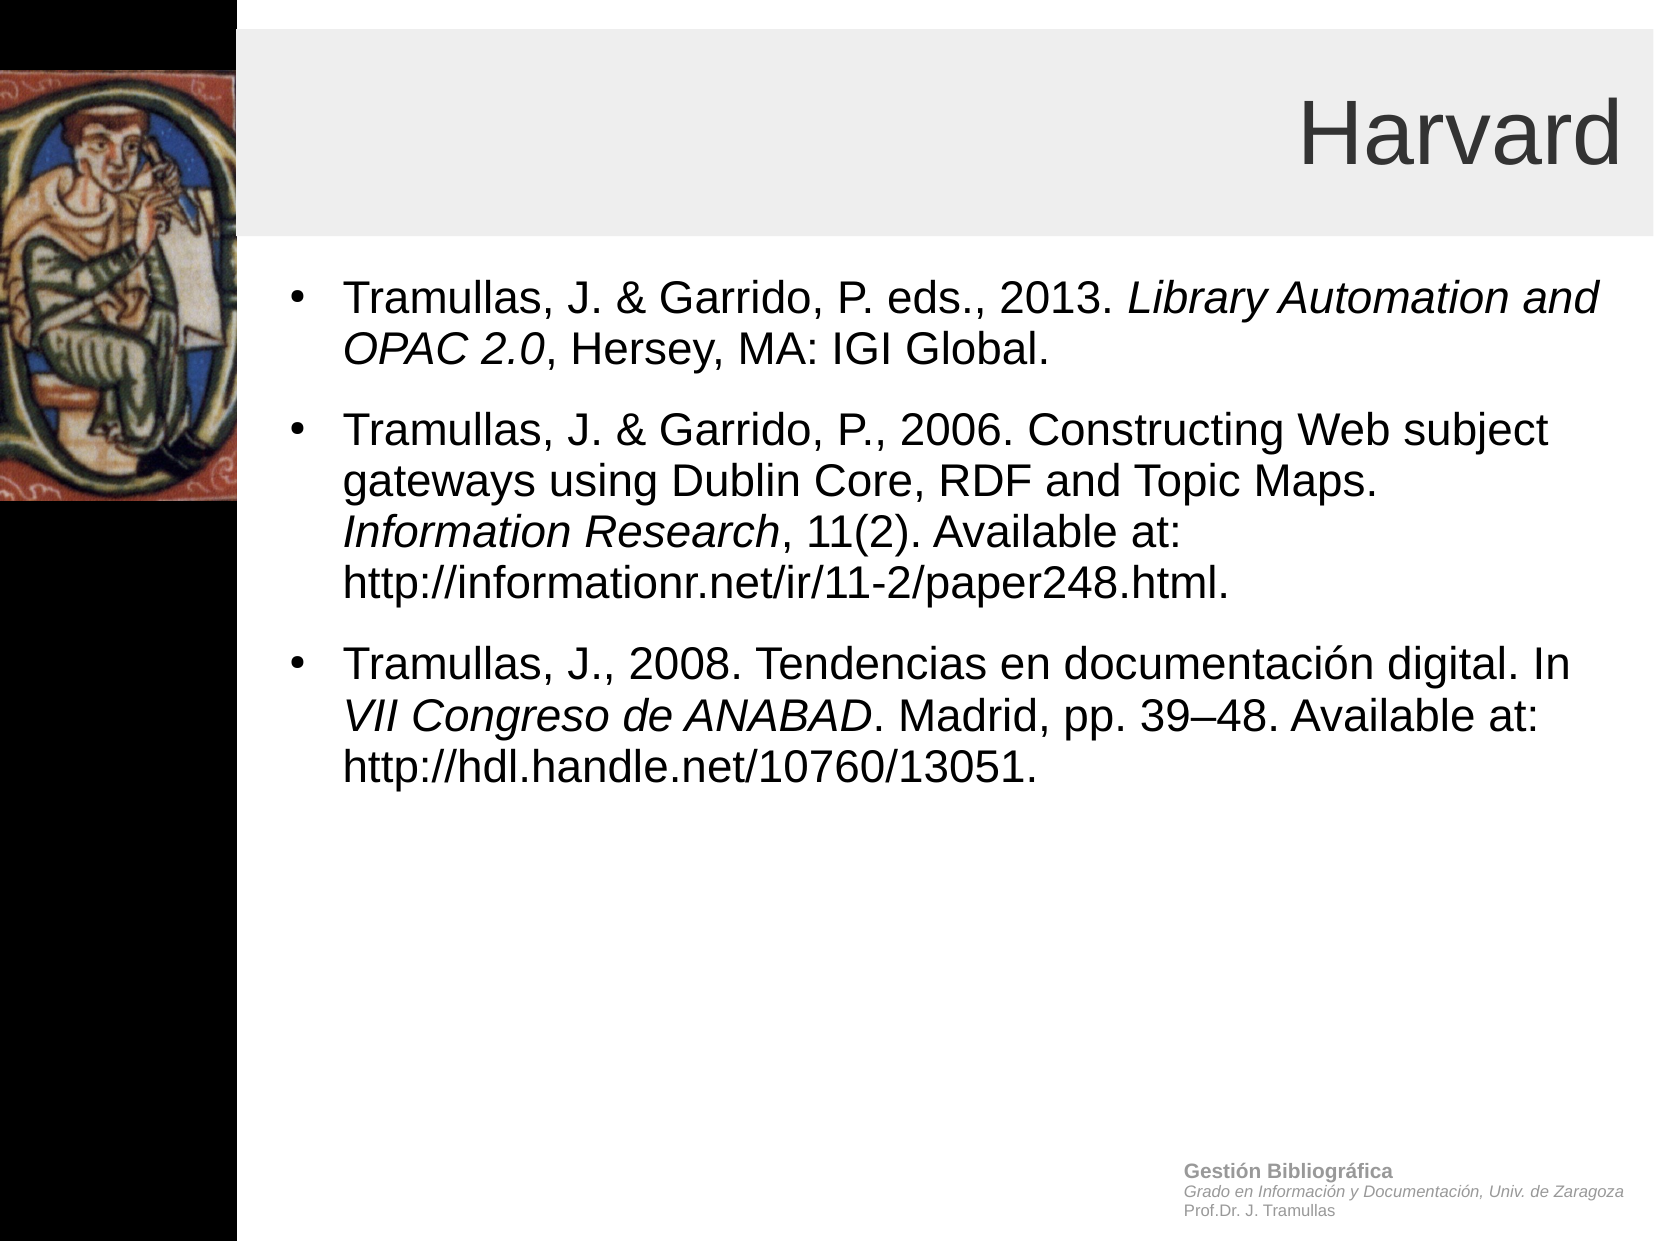

# Harvard
Tramullas, J. & Garrido, P. eds., 2013. Library Automation and OPAC 2.0, Hersey, MA: IGI Global.
Tramullas, J. & Garrido, P., 2006. Constructing Web subject gateways using Dublin Core, RDF and Topic Maps. Information Research, 11(2). Available at: http://informationr.net/ir/11-2/paper248.html.
Tramullas, J., 2008. Tendencias en documentación digital. In VII Congreso de ANABAD. Madrid, pp. 39–48. Available at: http://hdl.handle.net/10760/13051.